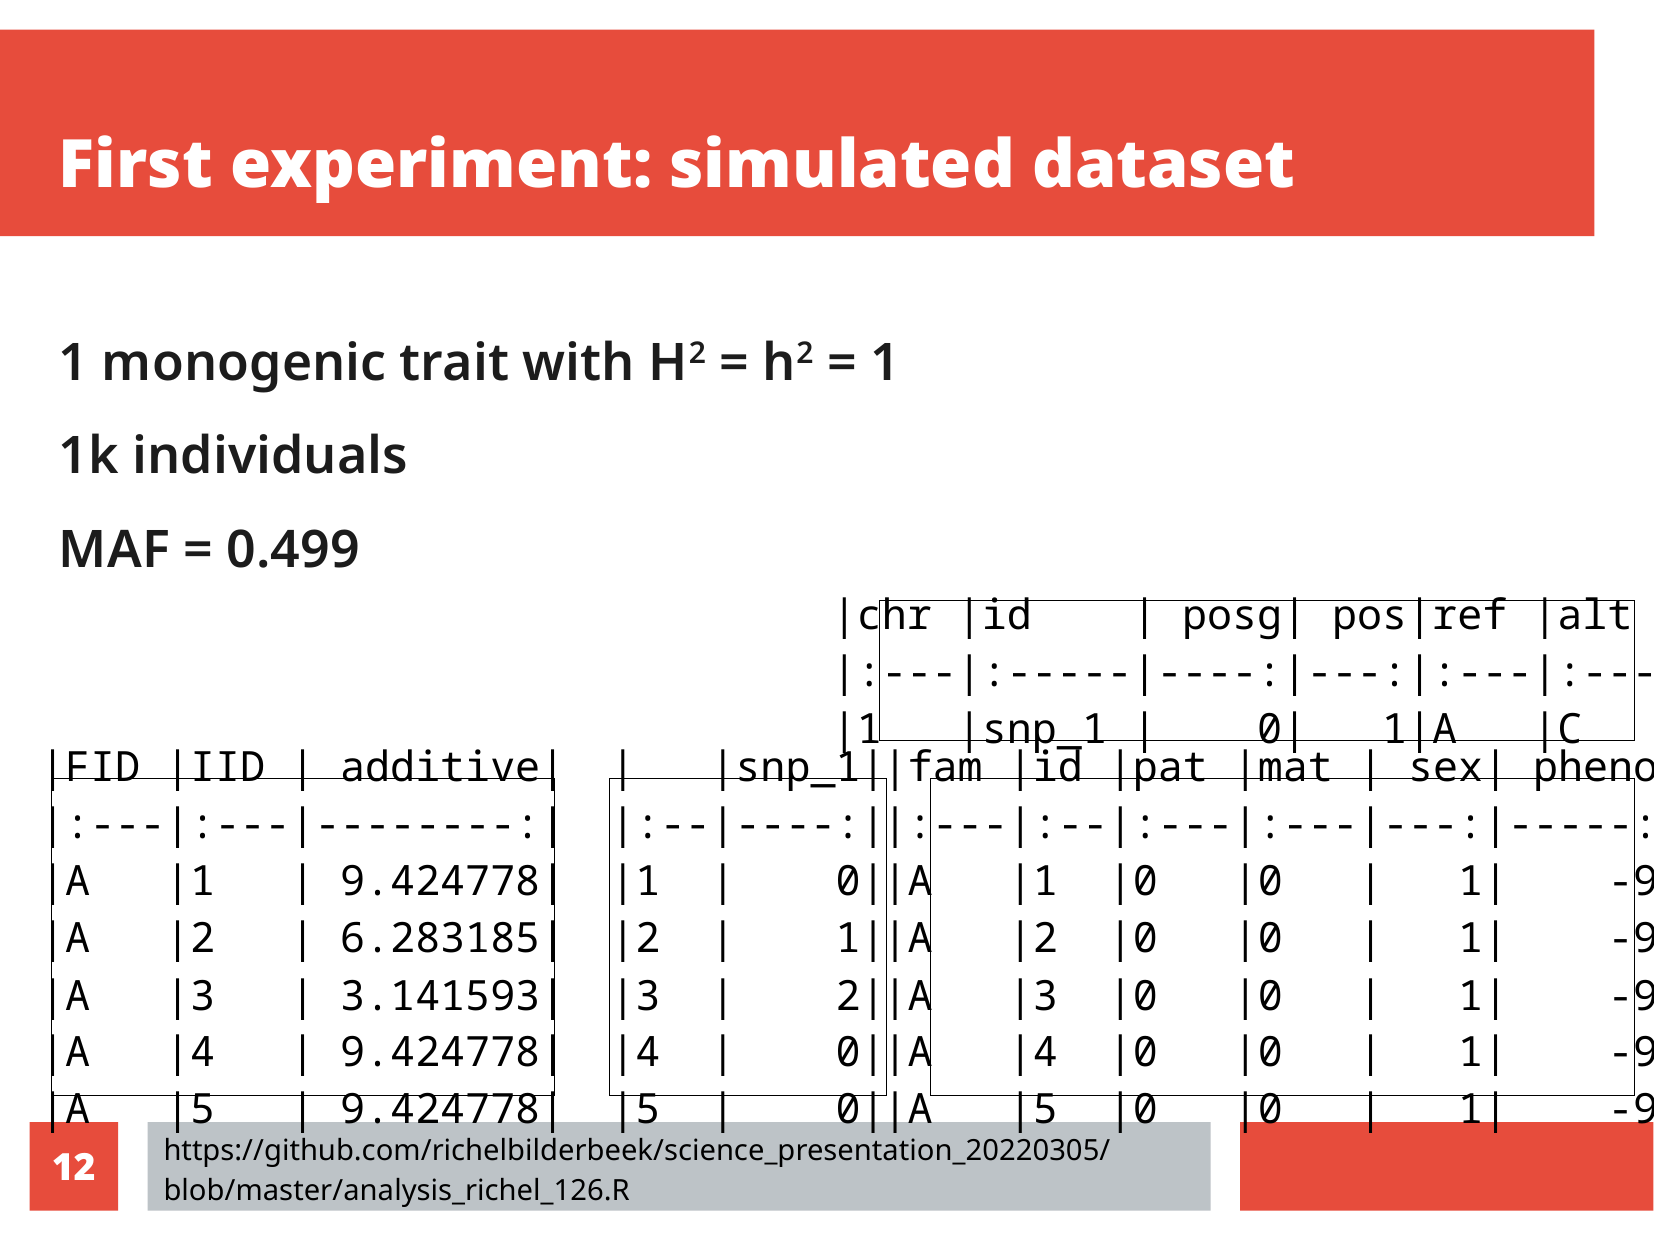

# First experiment: simulated dataset
1 monogenic trait with H2 = h2 = 1
1k individuals
MAF = 0.499
|chr |id | posg| pos|ref |alt |
|:---|:-----|----:|---:|:---|:---|
|1 |snp_1 | 0| 1|A |C |
|FID |IID | additive|
|:---|:---|--------:|
|A |1 | 9.424778|
|A |2 | 6.283185|
|A |3 | 3.141593|
|A |4 | 9.424778|
|A |5 | 9.424778|
| |snp_1|
|:--|----:|
|1 | 0|
|2 | 1|
|3 | 2|
|4 | 0|
|5 | 0|
|fam |id |pat |mat | sex| pheno|
|:---|:--|:---|:---|---:|-----:|
|A |1 |0 |0 | 1| -9|
|A |2 |0 |0 | 1| -9|
|A |3 |0 |0 | 1| -9|
|A |4 |0 |0 | 1| -9|
|A |5 |0 |0 | 1| -9|
12
https://github.com/richelbilderbeek/science_presentation_20220305/blob/master/analysis_richel_126.R